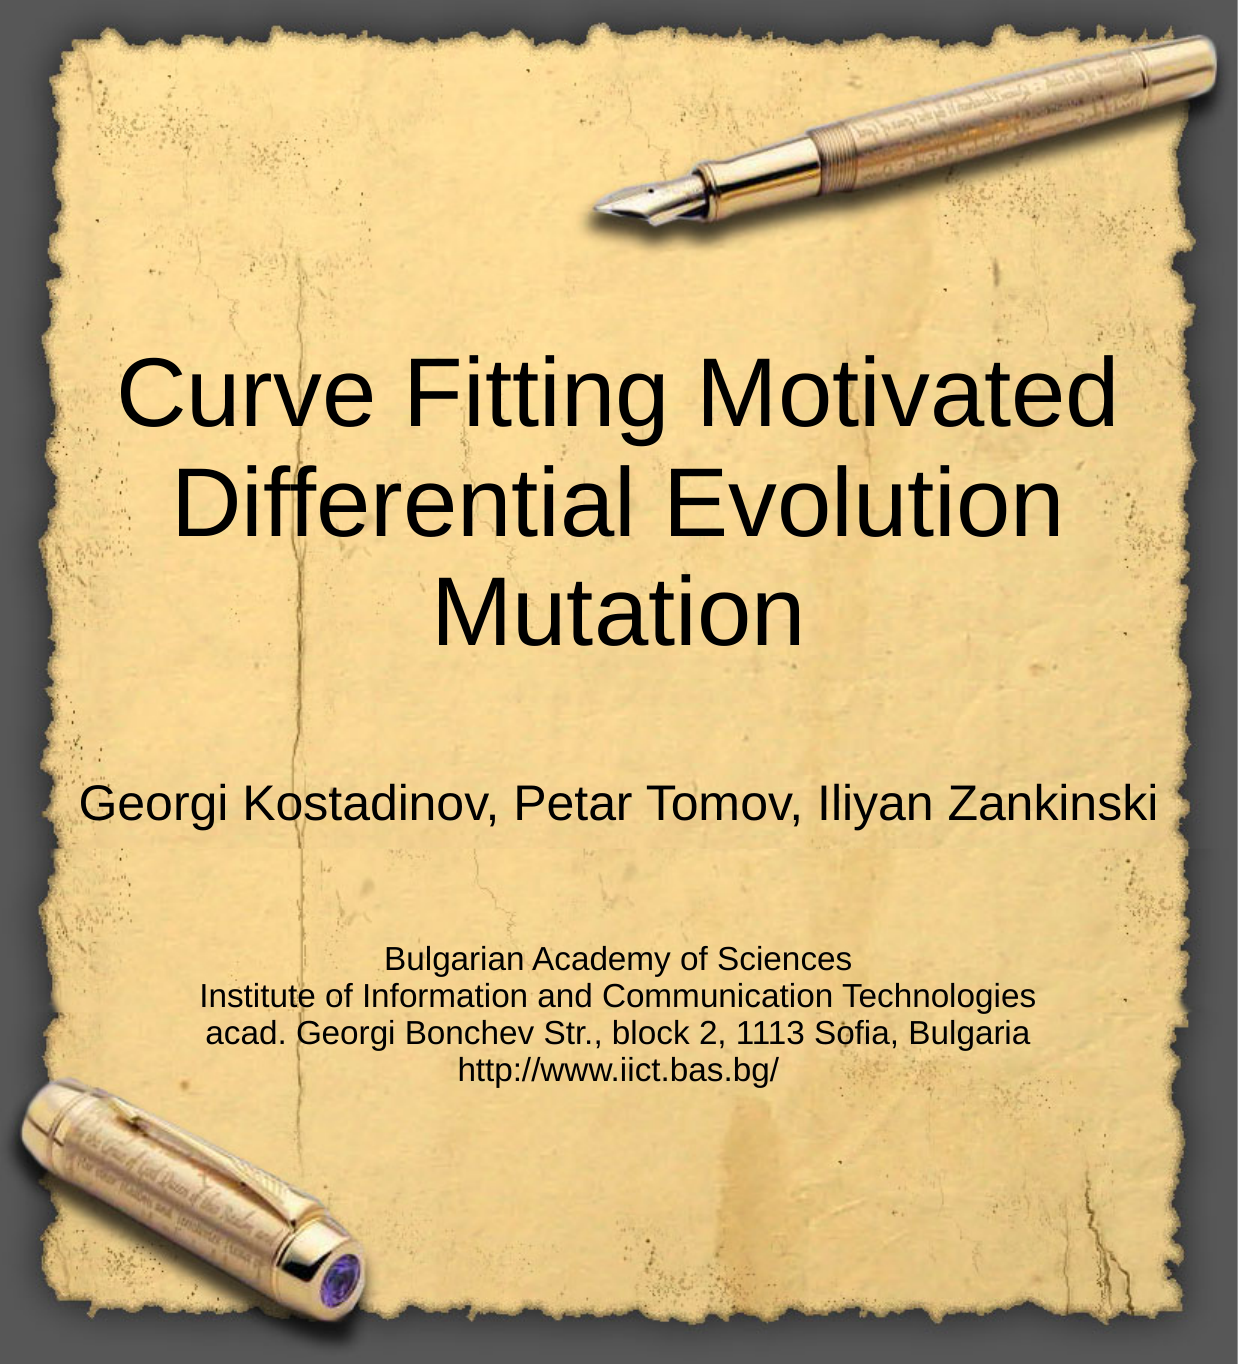

# Curve Fitting Motivated Differential Evolution Mutation
Georgi Kostadinov, Petar Tomov, Iliyan Zankinski
Bulgarian Academy of Sciences
Institute of Information and Communication Technologies
acad. Georgi Bonchev Str., block 2, 1113 Sofia, Bulgaria
http://www.iict.bas.bg/